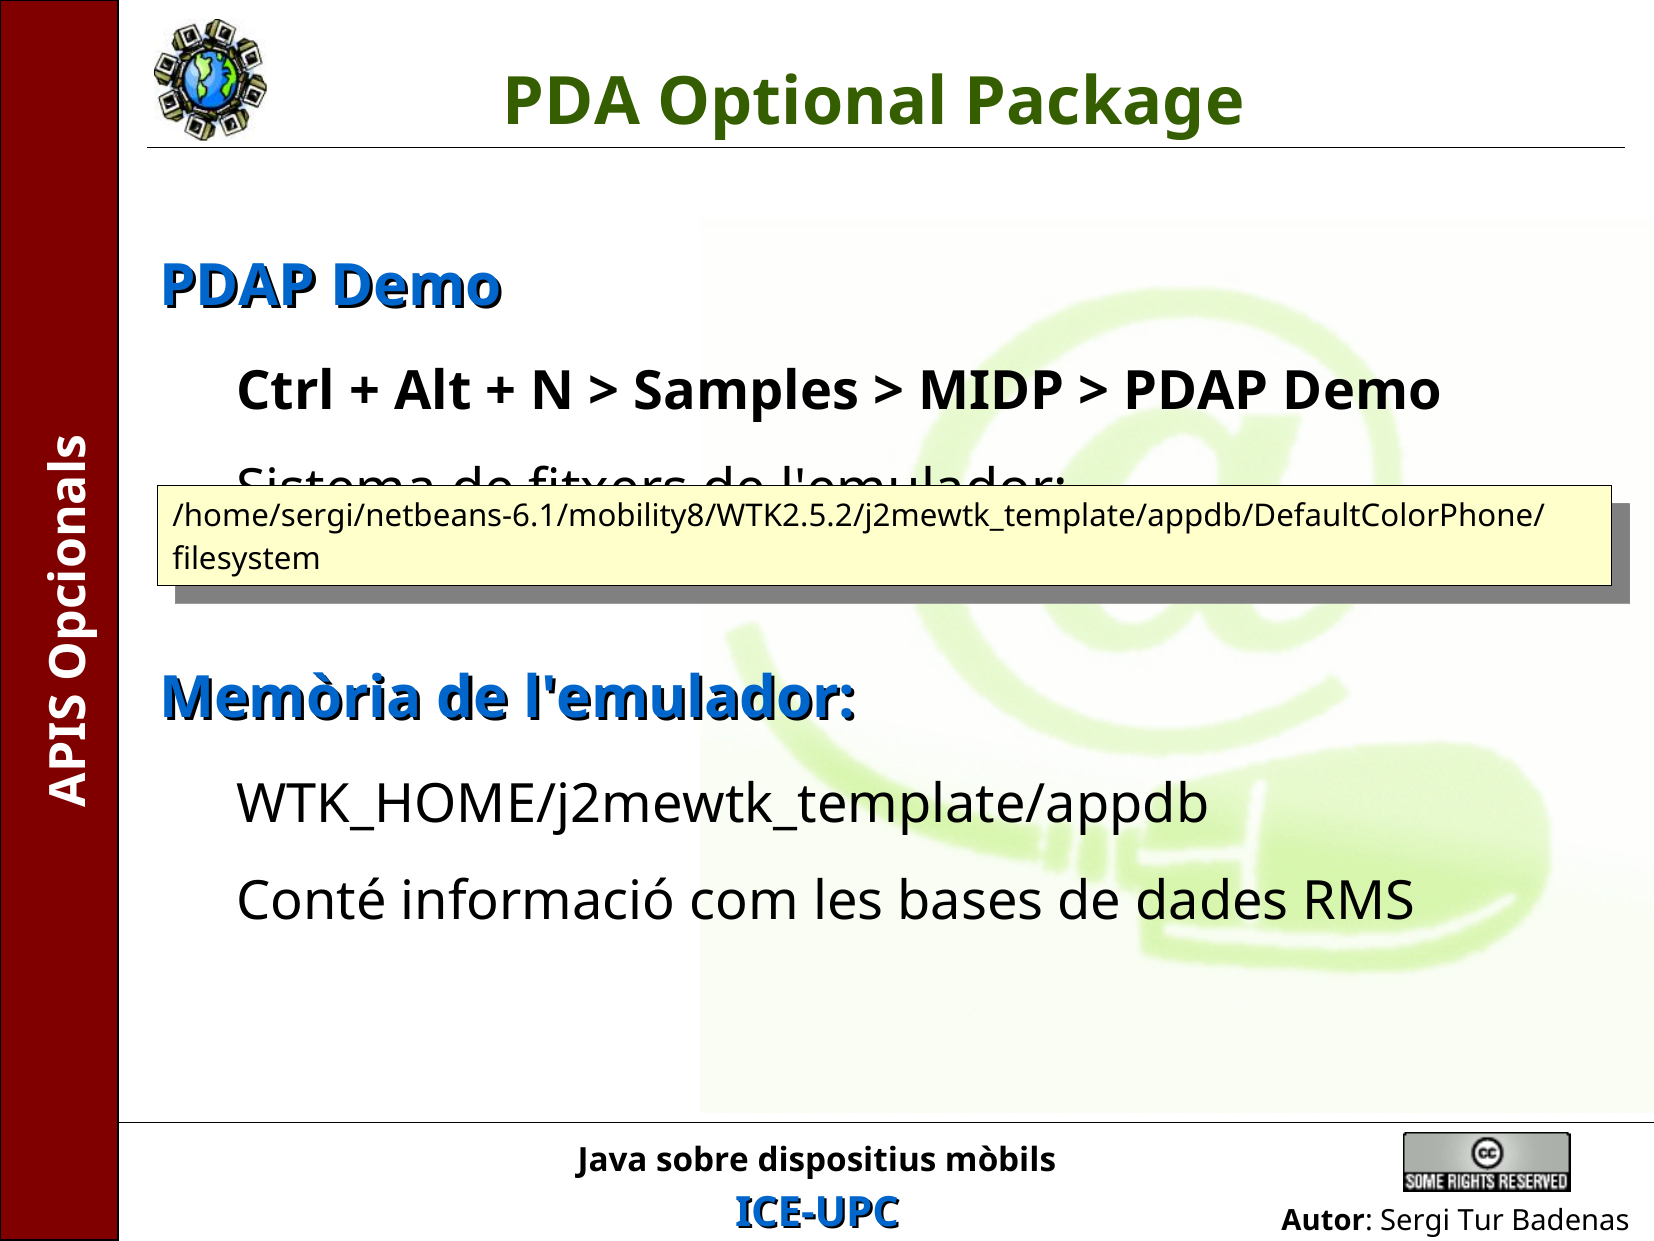

# PDA Optional Package
PDAP Demo
Ctrl + Alt + N > Samples > MIDP > PDAP Demo
Sistema de fitxers de l'emulador:
Memòria de l'emulador:
WTK_HOME/j2mewtk_template/appdb
Conté informació com les bases de dades RMS
/home/sergi/netbeans-6.1/mobility8/WTK2.5.2/j2mewtk_template/appdb/DefaultColorPhone/filesystem